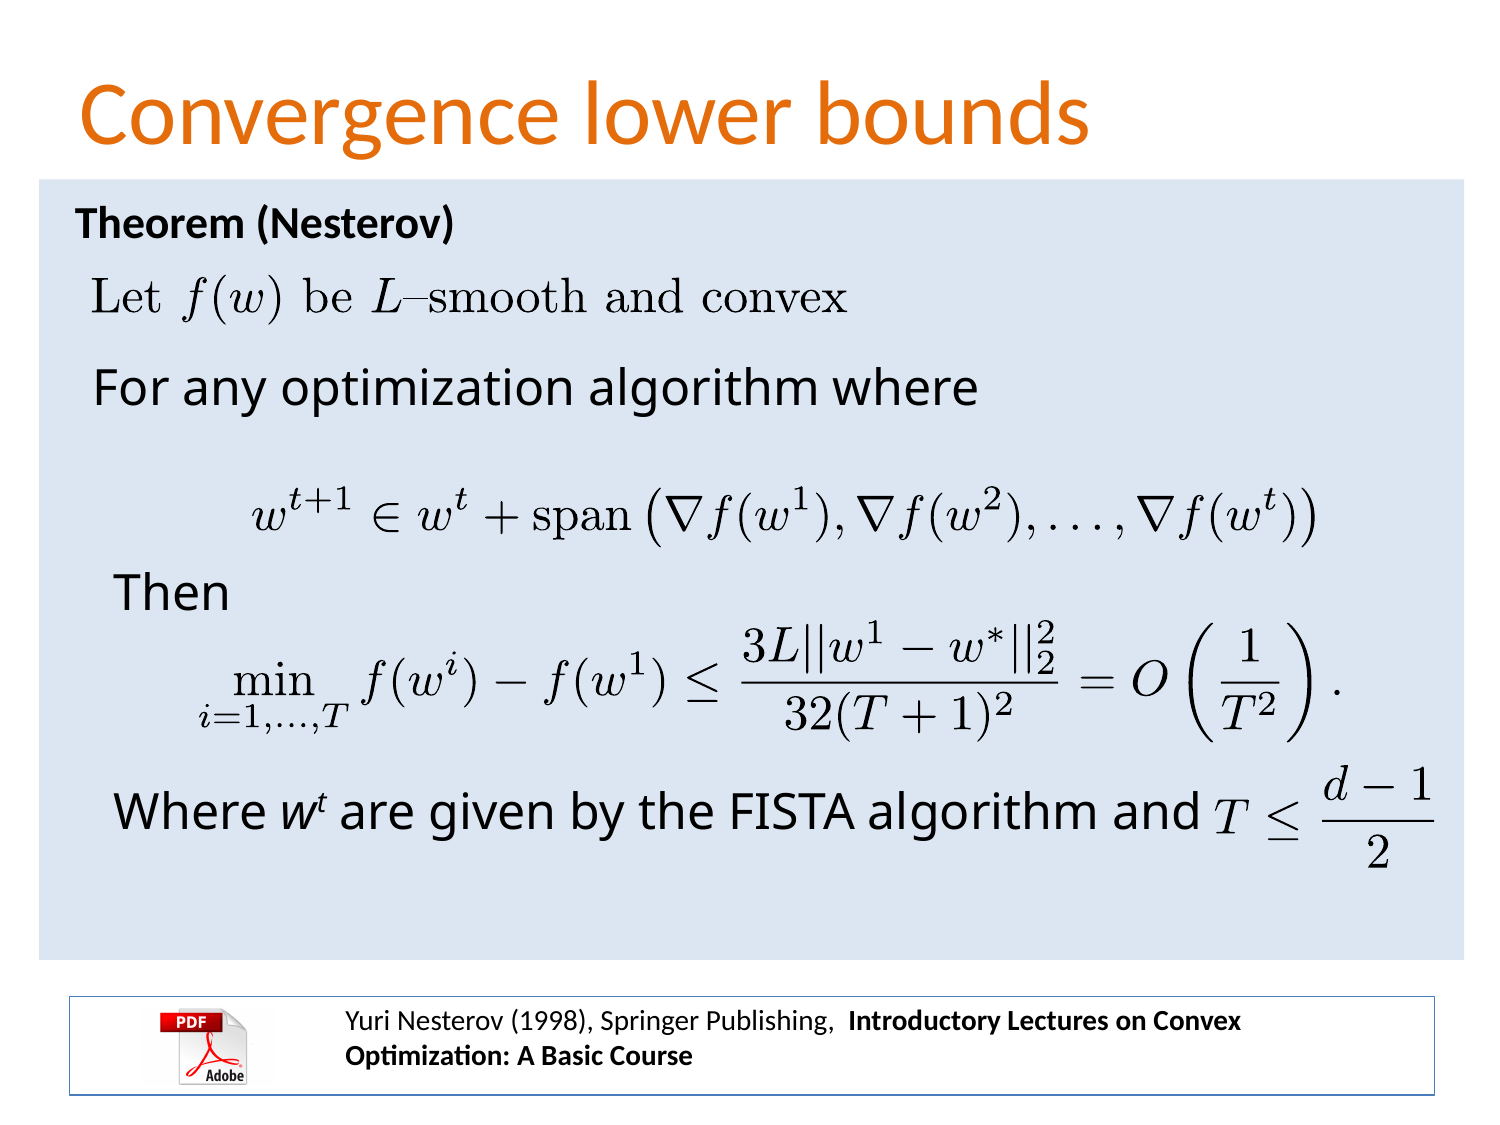

Convergence lower bounds
Theorem (Nesterov)
For any optimization algorithm where
Then
Where wt are given by the FISTA algorithm and
Is f always differentiable?
Yuri Nesterov (1998), Springer Publishing, Introductory Lectures on Convex Optimization: A Basic Course